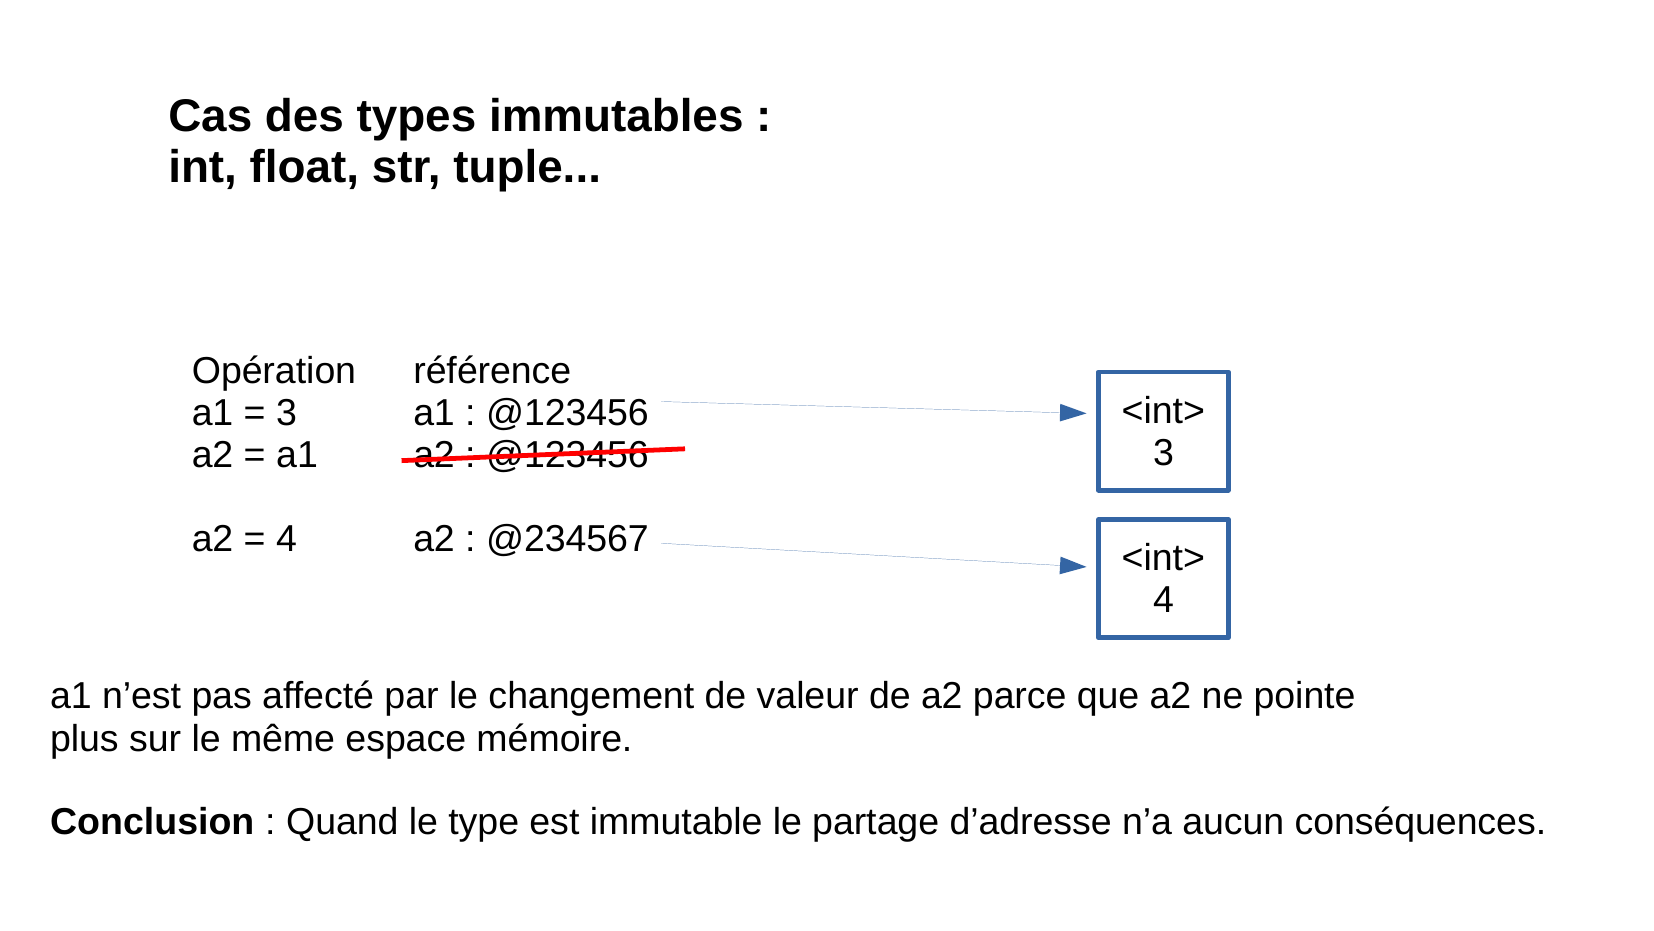

Cas des types immutables :
int, float, str, tuple...
Opération	référence
a1 = 3		a1 : @123456
a2 = a1		a2 : @123456
a2 = 4		a2 : @234567
<int>
3
<int>
4
a1 n’est pas affecté par le changement de valeur de a2 parce que a2 ne pointe
plus sur le même espace mémoire.
Conclusion : Quand le type est immutable le partage d’adresse n’a aucun conséquences.